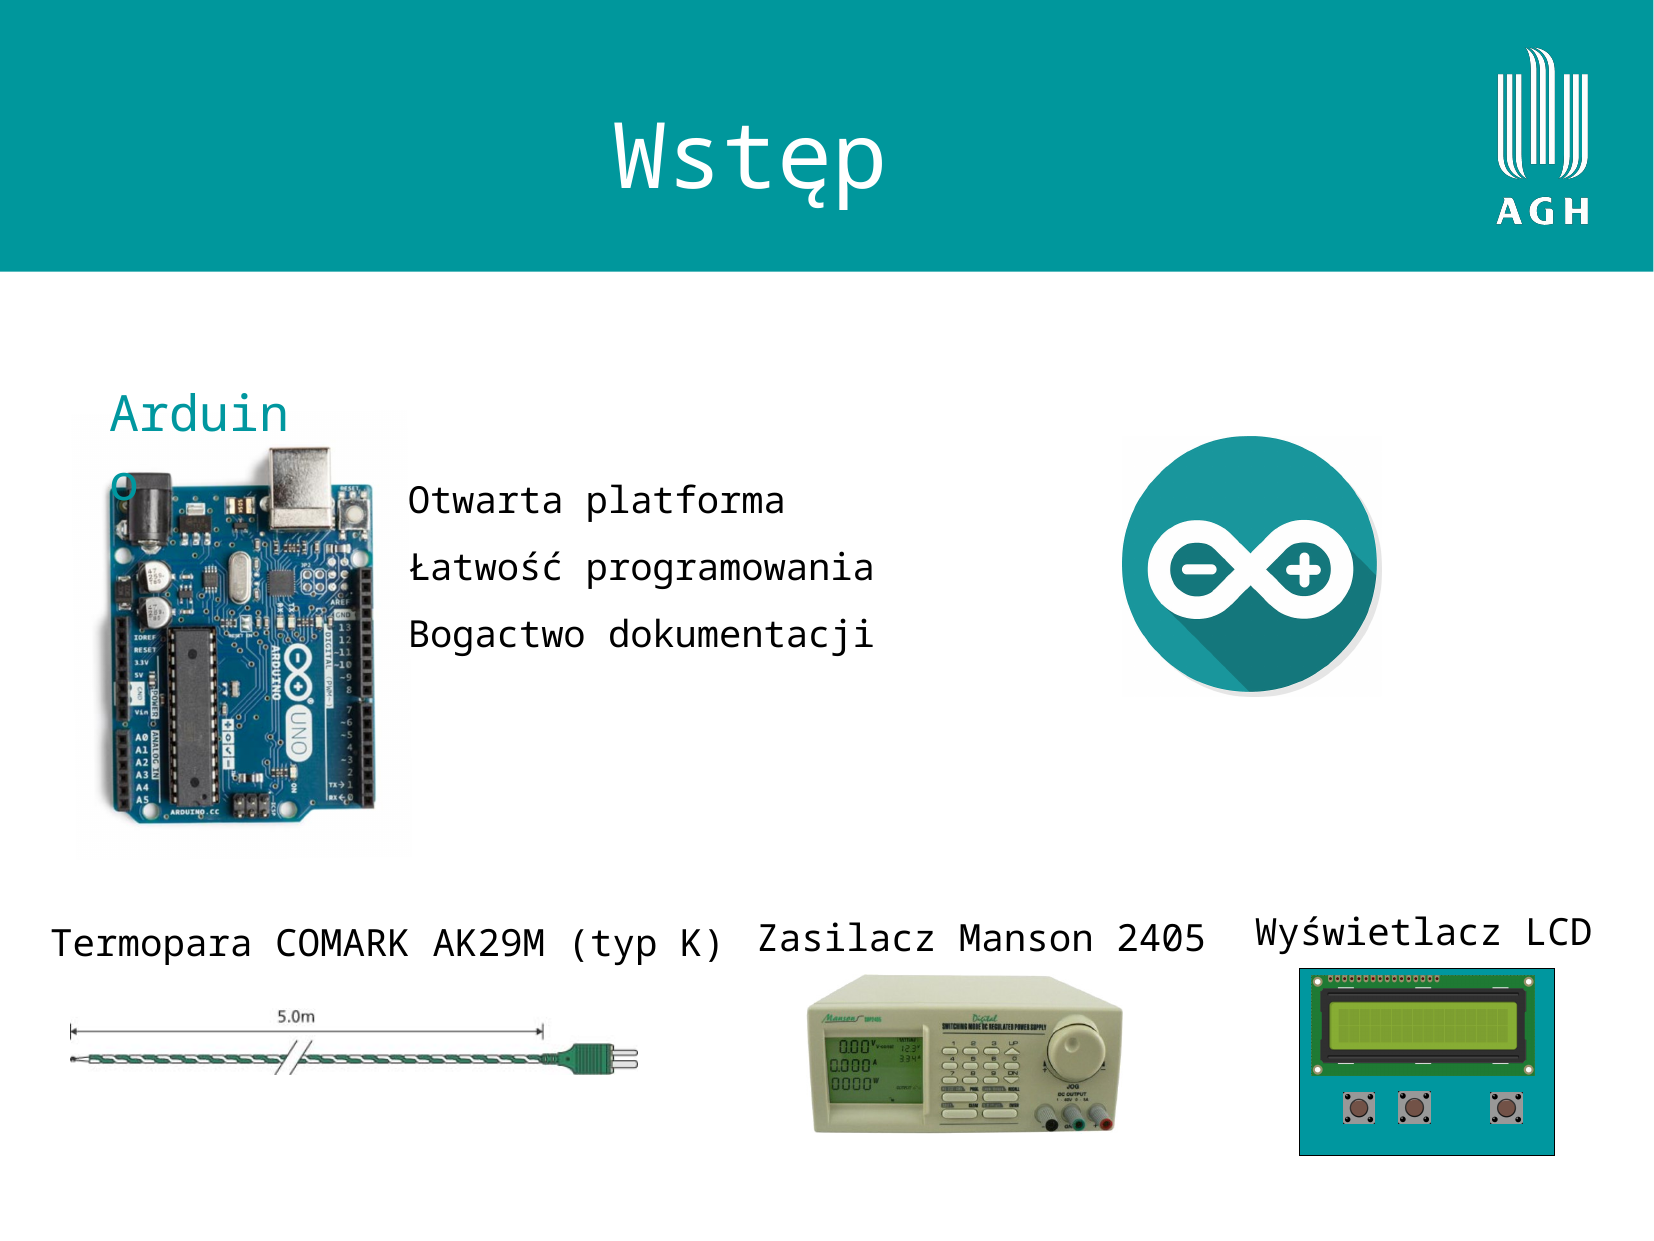

# Wstęp
Arduino
Otwarta platforma
Łatwość programowania
Bogactwo dokumentacji
Wyświetlacz LCD
Zasilacz Manson 2405
Termopara COMARK AK29M (typ K)